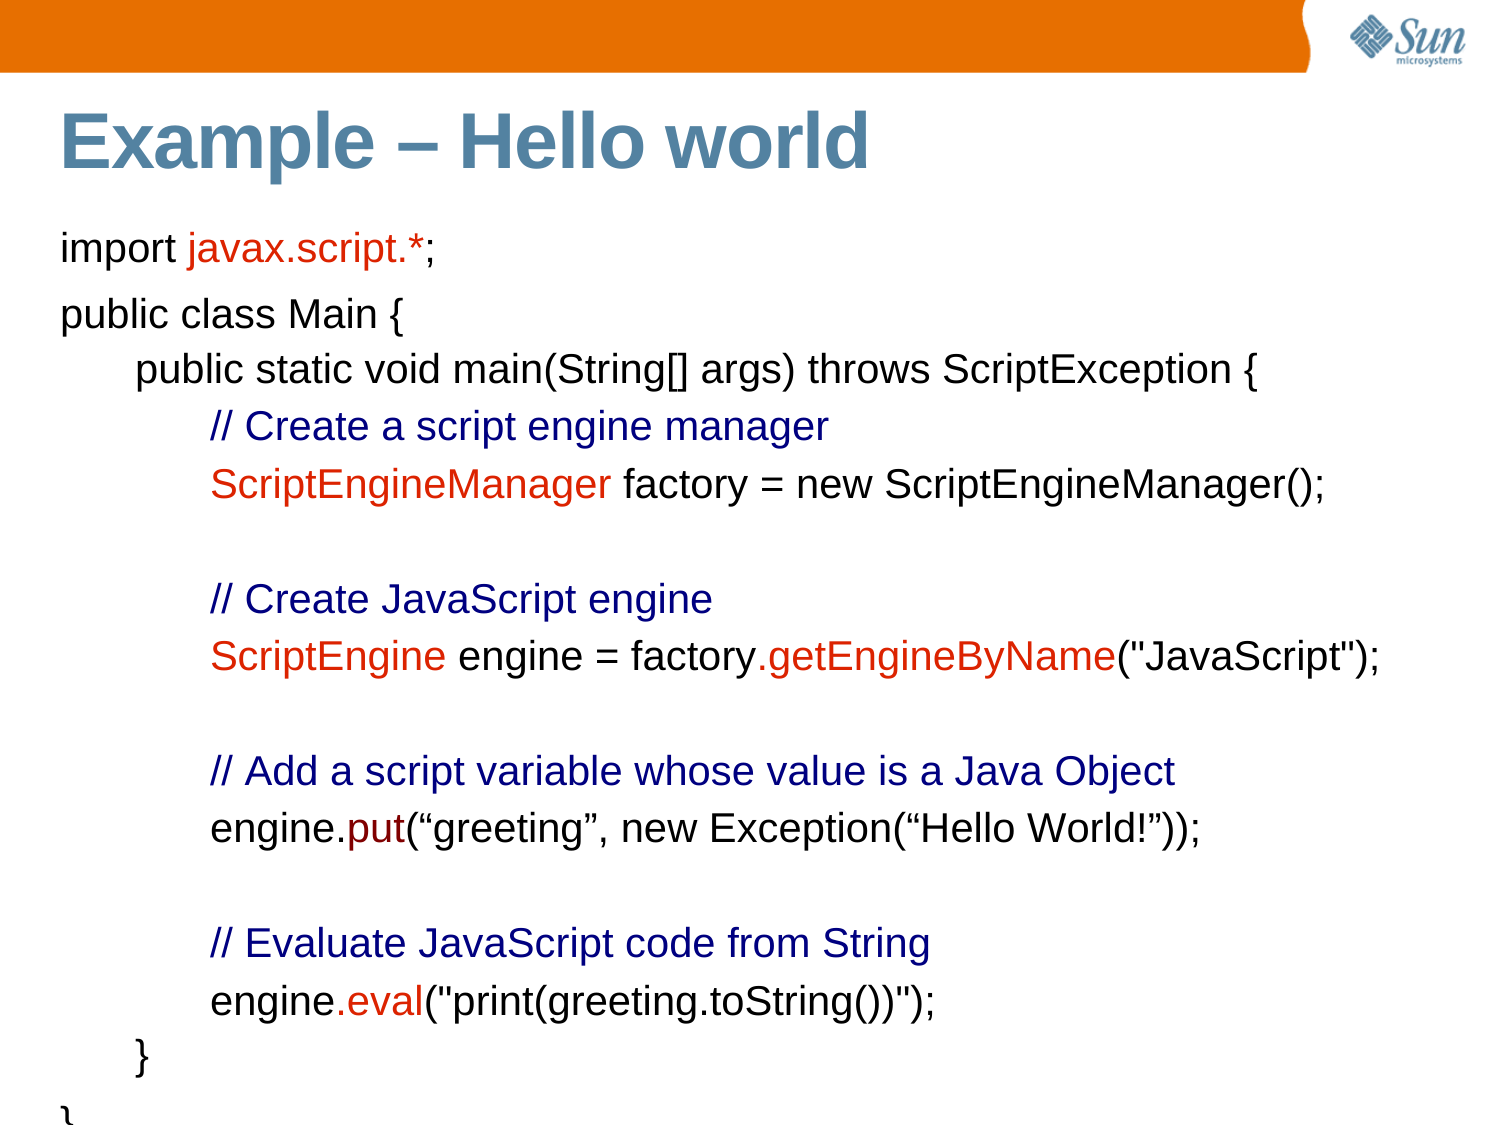

# Example – Hello world
import javax.script.*;
public class Main {
public static void main(String[] args) throws ScriptException {
// Create a script engine manager
ScriptEngineManager factory = new ScriptEngineManager();
// Create JavaScript engine
ScriptEngine engine = factory.getEngineByName("JavaScript");
// Add a script variable whose value is a Java Object
engine.put(“greeting”, new Exception(“Hello World!”));
// Evaluate JavaScript code from String
engine.eval("print(greeting.toString())");
}
}